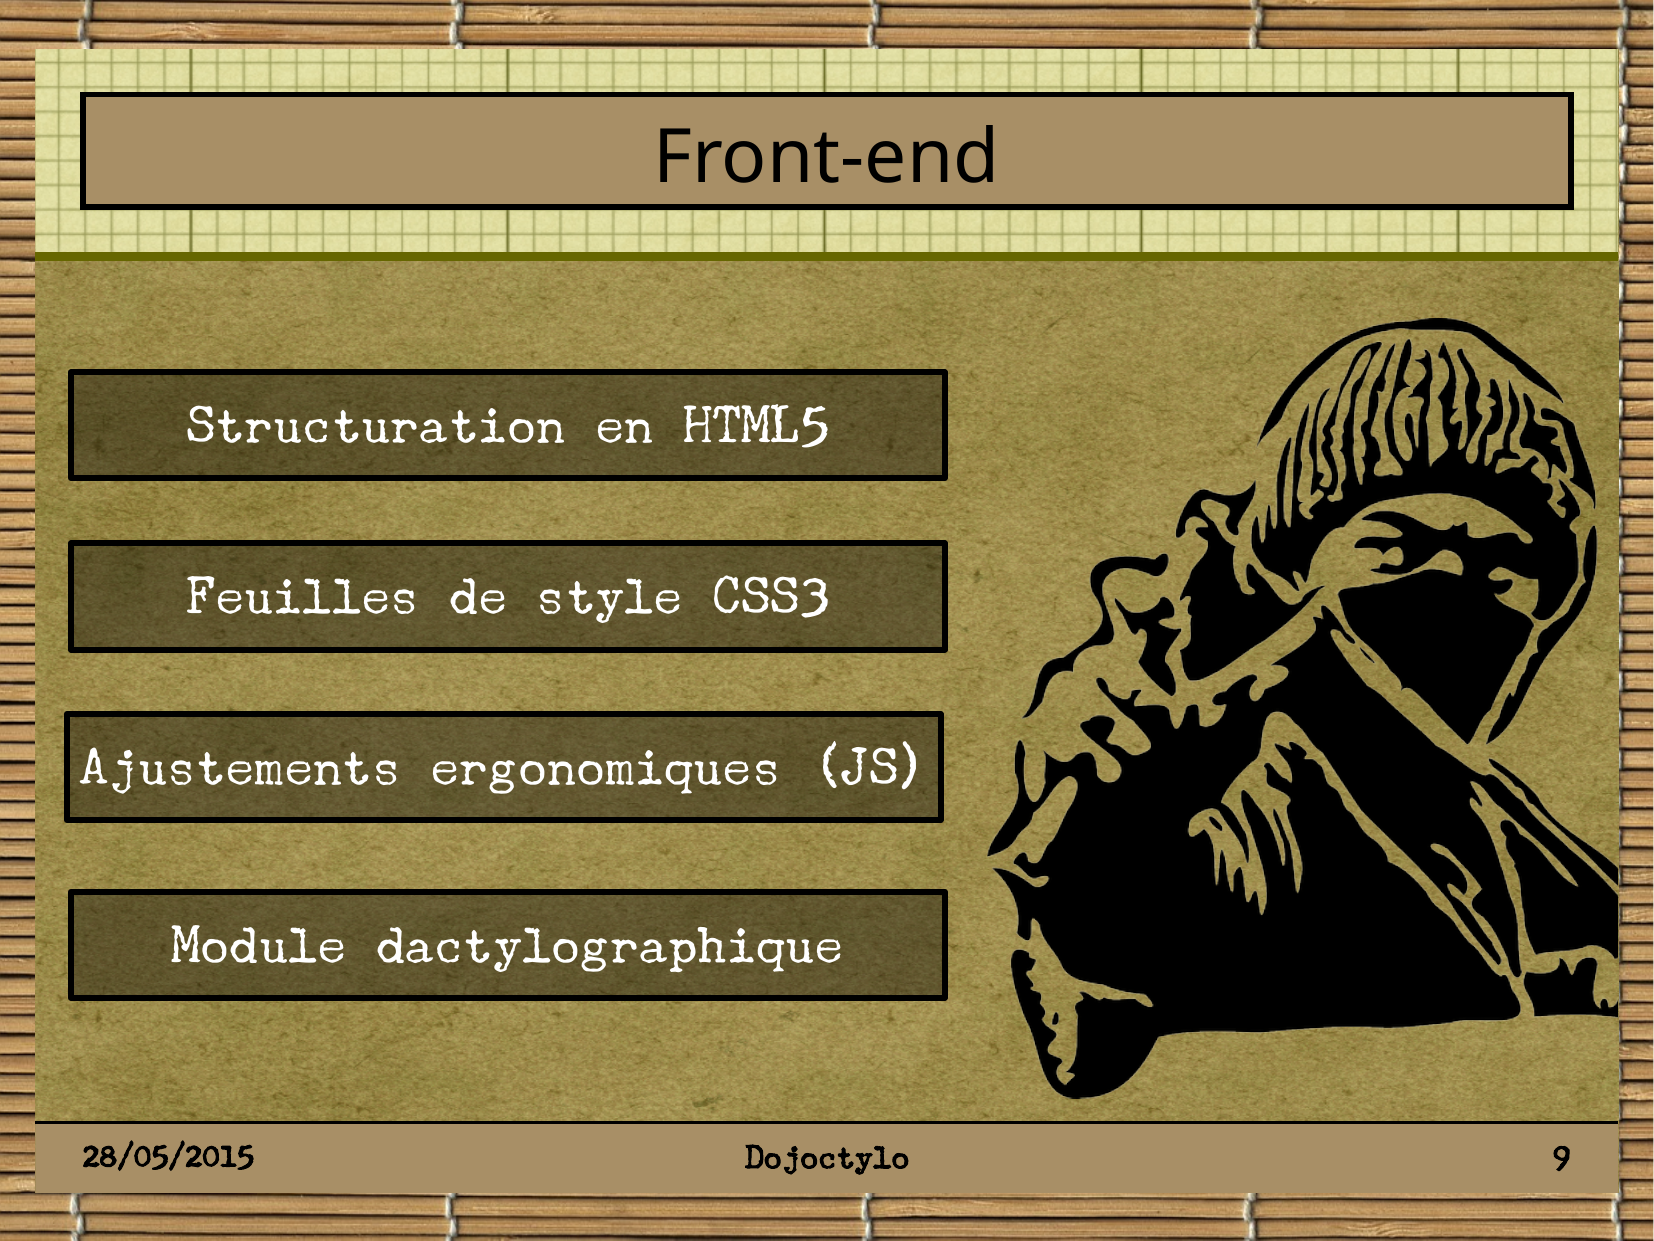

# Front-end
Structuration en HTML5
Feuilles de style CSS3
Ajustements ergonomiques (JS)
Module dactylographique
09/04/2015
Dojoctylo
9